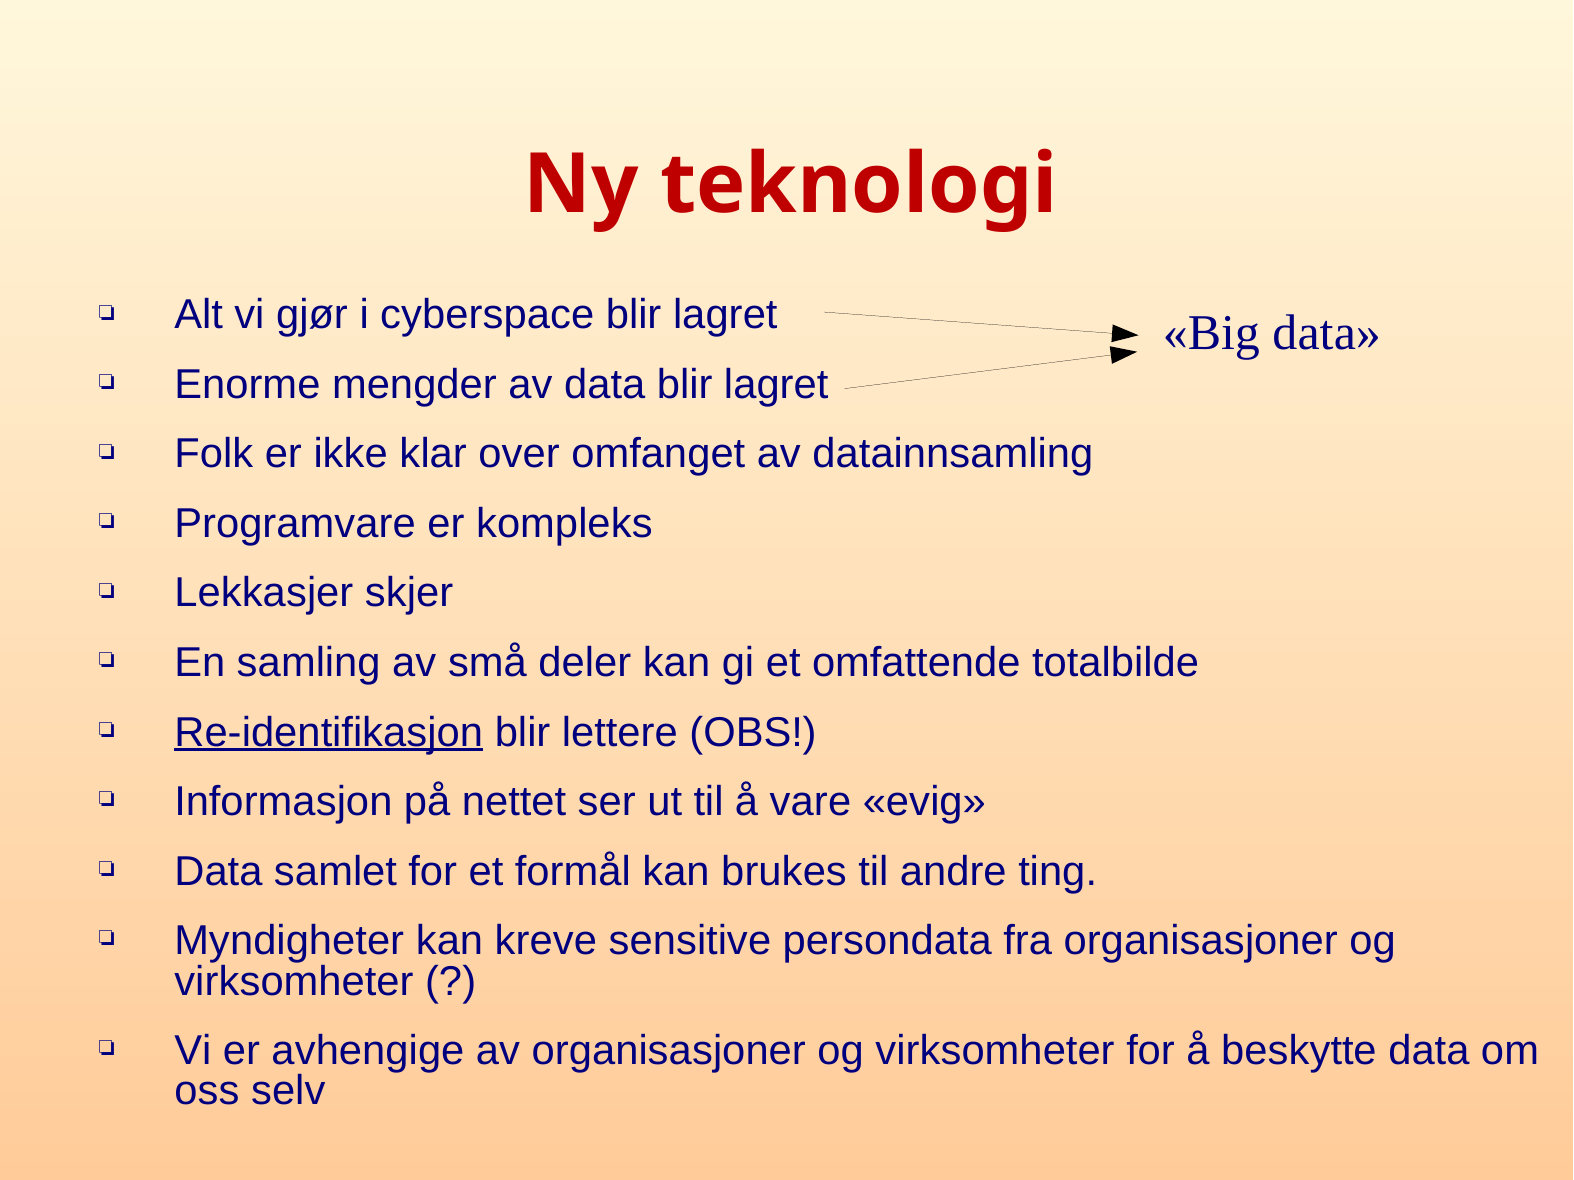

# Ny teknologi
Alt vi gjør i cyberspace blir lagret
Enorme mengder av data blir lagret
Folk er ikke klar over omfanget av datainnsamling
Programvare er kompleks
Lekkasjer skjer
En samling av små deler kan gi et omfattende totalbilde
Re-identifikasjon blir lettere (OBS!)
Informasjon på nettet ser ut til å vare «evig»
Data samlet for et formål kan brukes til andre ting.
Myndigheter kan kreve sensitive persondata fra organisasjoner og virksomheter (?)
Vi er avhengige av organisasjoner og virksomheter for å beskytte data om oss selv
«Big data»